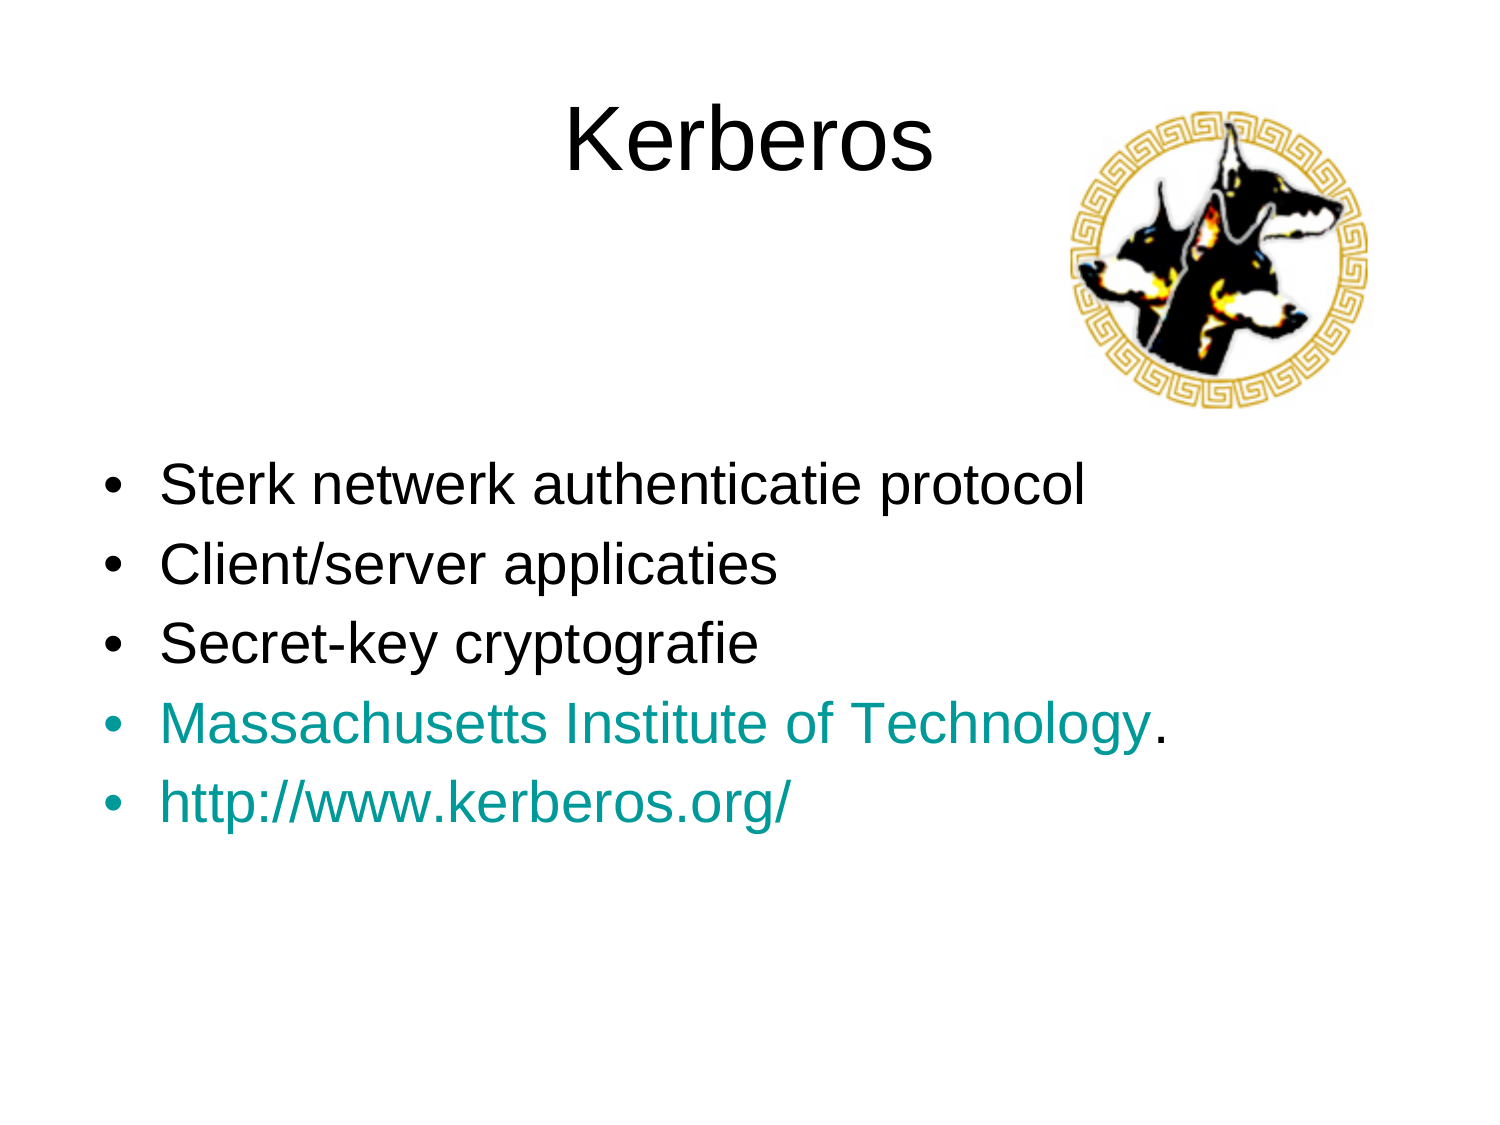

# Kerberos
Sterk netwerk authenticatie protocol
Client/server applicaties
Secret-key cryptografie
Massachusetts Institute of Technology.
http://www.kerberos.org/